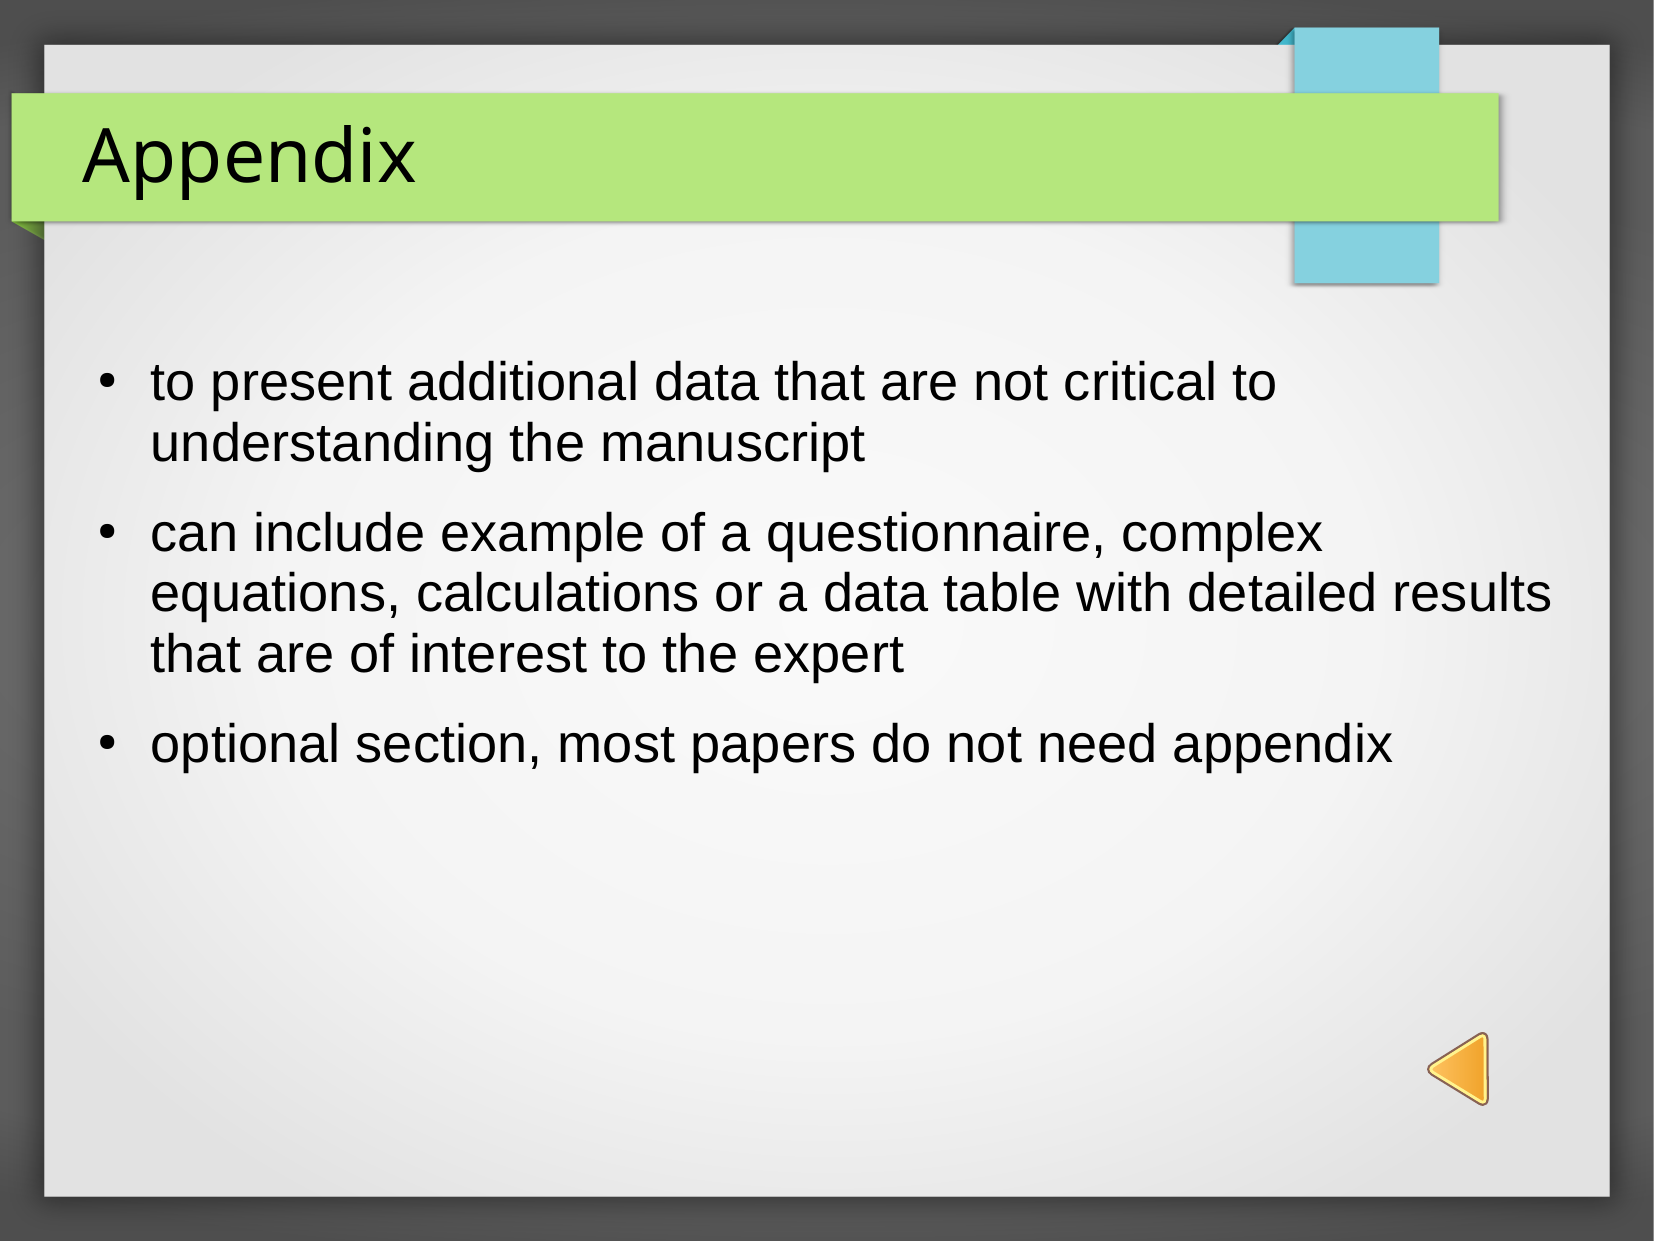

# Appendix
to present additional data that are not critical to understanding the manuscript
can include example of a questionnaire, complex equations, calculations or a data table with detailed results that are of interest to the expert
optional section, most papers do not need appendix